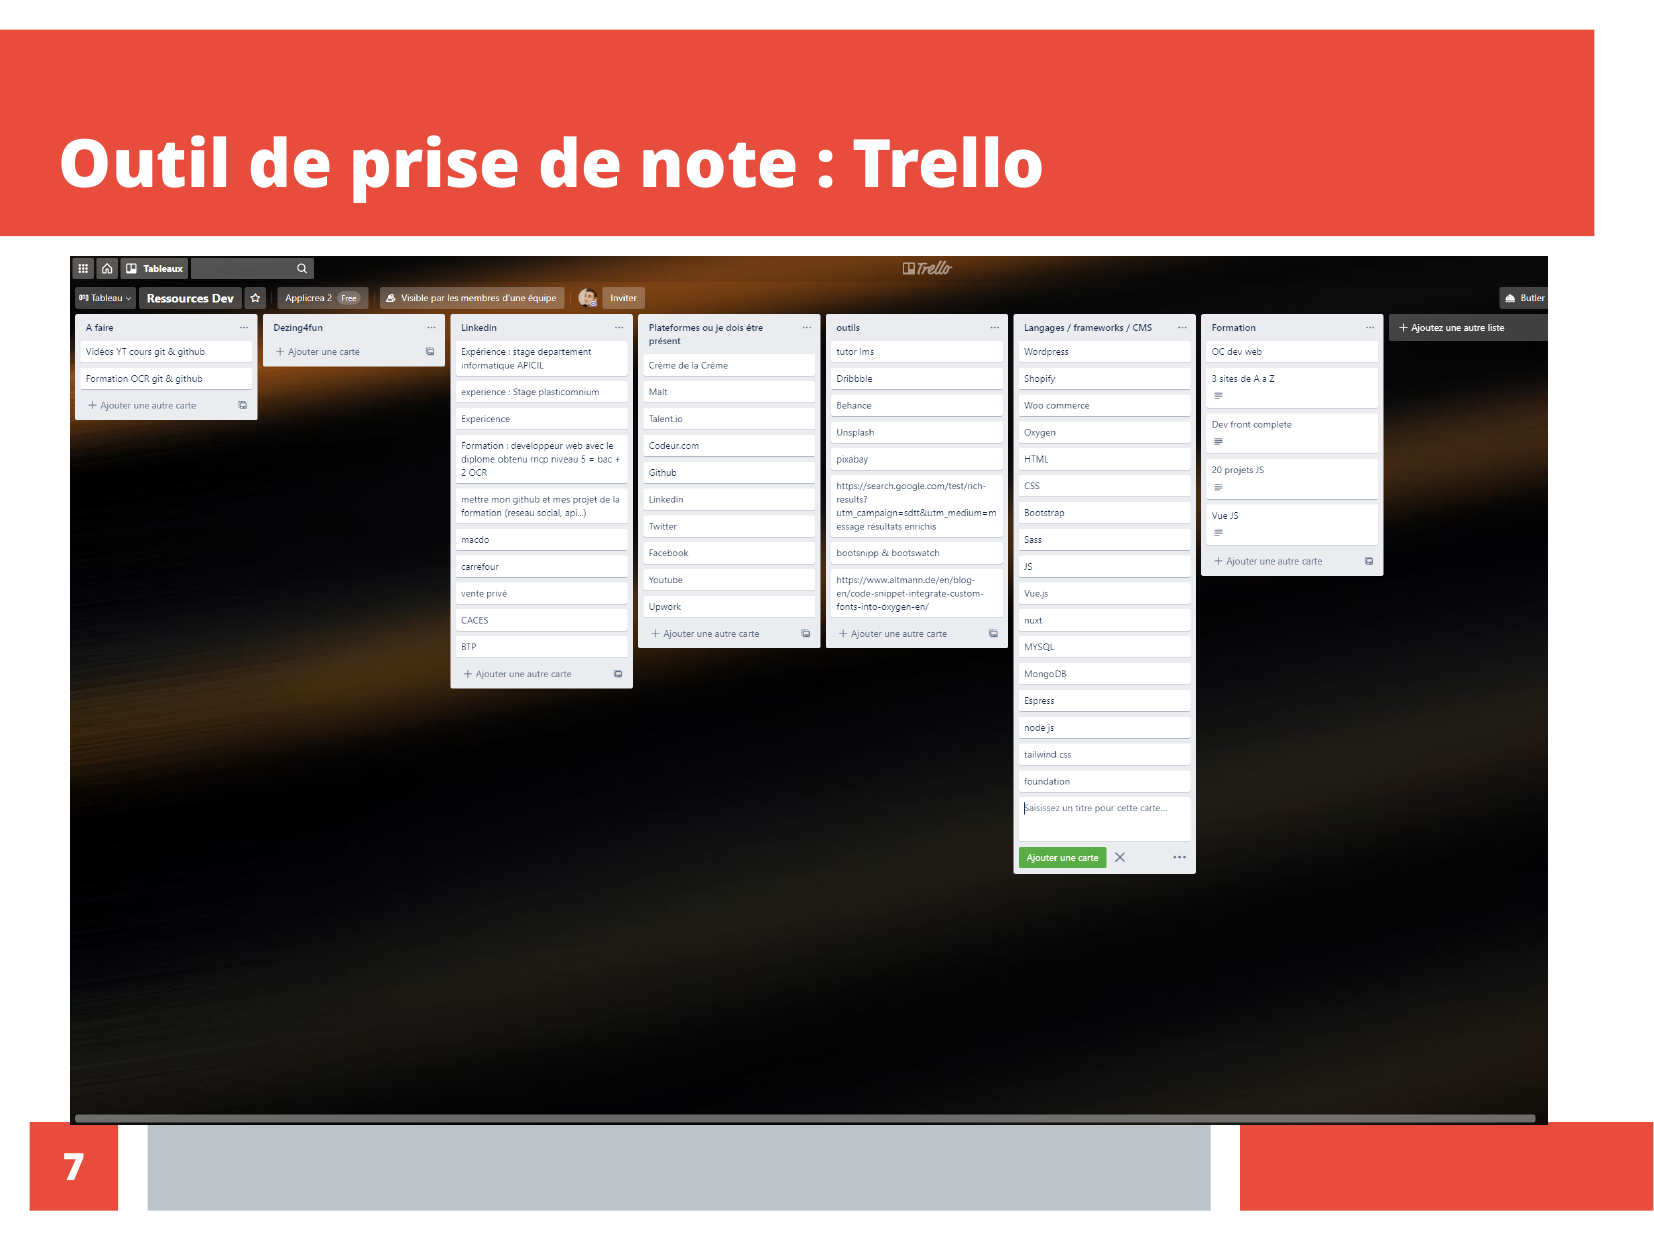

# Outil de prise de note : Trello
7